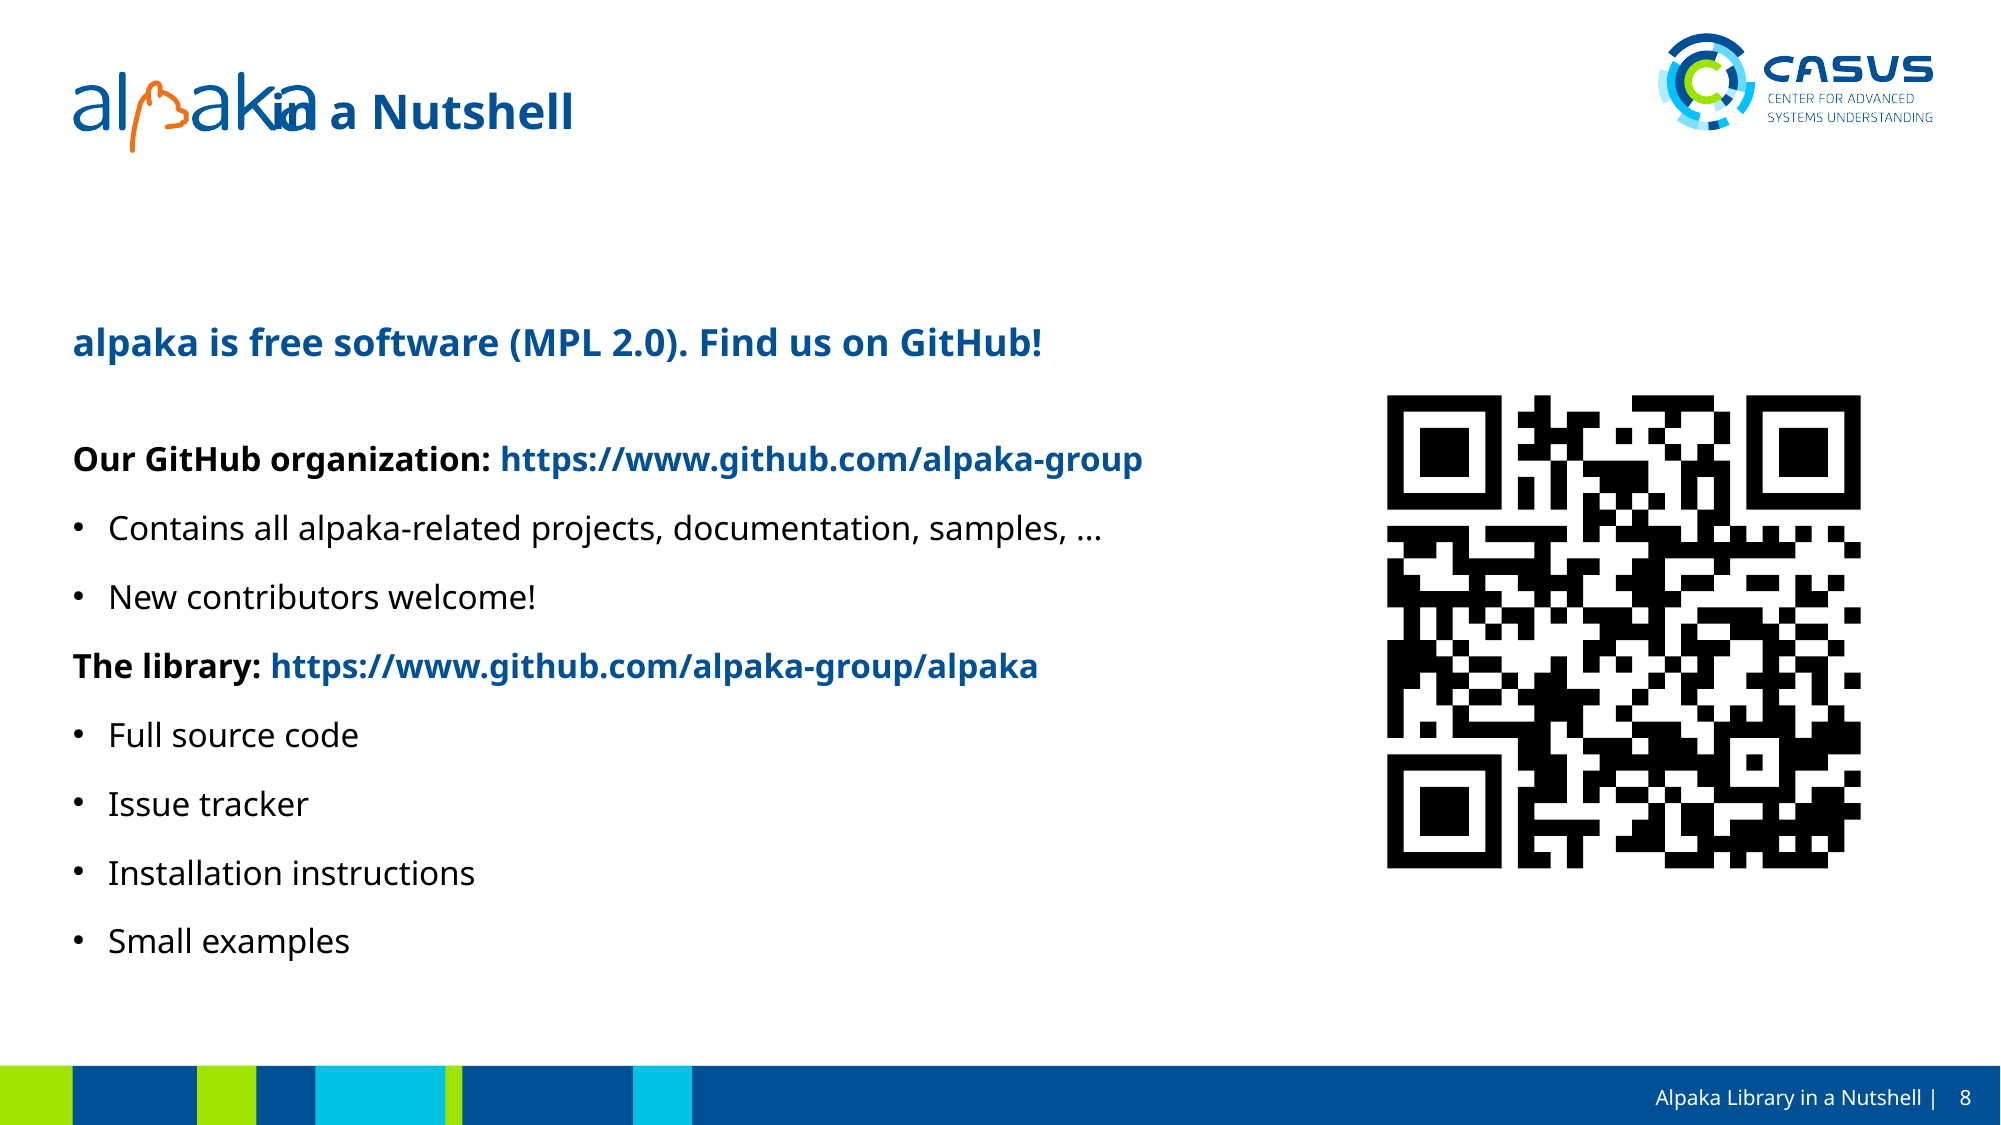

in a Nutshell
# alpaka is free software (MPL 2.0). Find us on GitHub!
Our GitHub organization: https://www.github.com/alpaka-group
Contains all alpaka-related projects, documentation, samples, …
New contributors welcome!
The library: https://www.github.com/alpaka-group/alpaka
Full source code
Issue tracker
Installation instructions
Small examples
Alpaka Library in a Nutshell
8